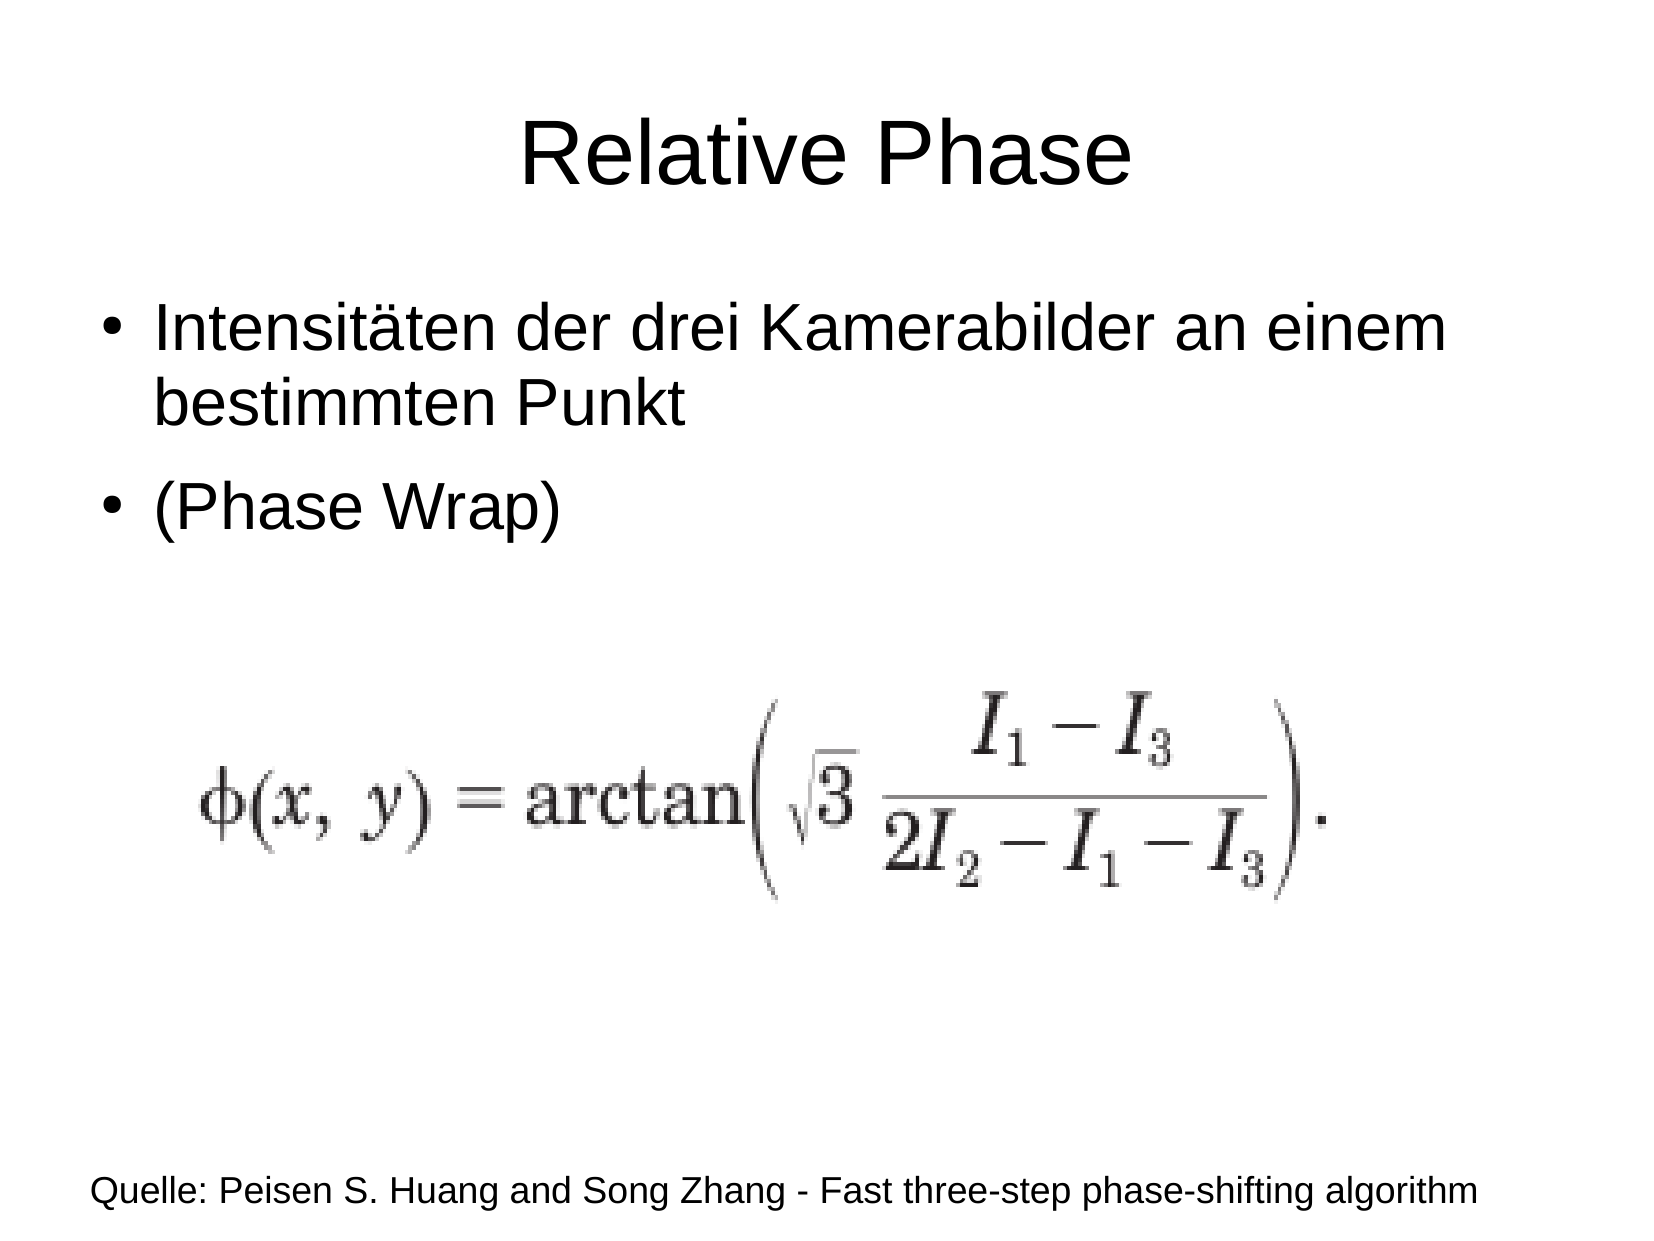

# Relative Phase
Intensitäten der drei Kamerabilder an einem bestimmten Punkt
(Phase Wrap)
Quelle: Peisen S. Huang and Song Zhang - Fast three-step phase-shifting algorithm